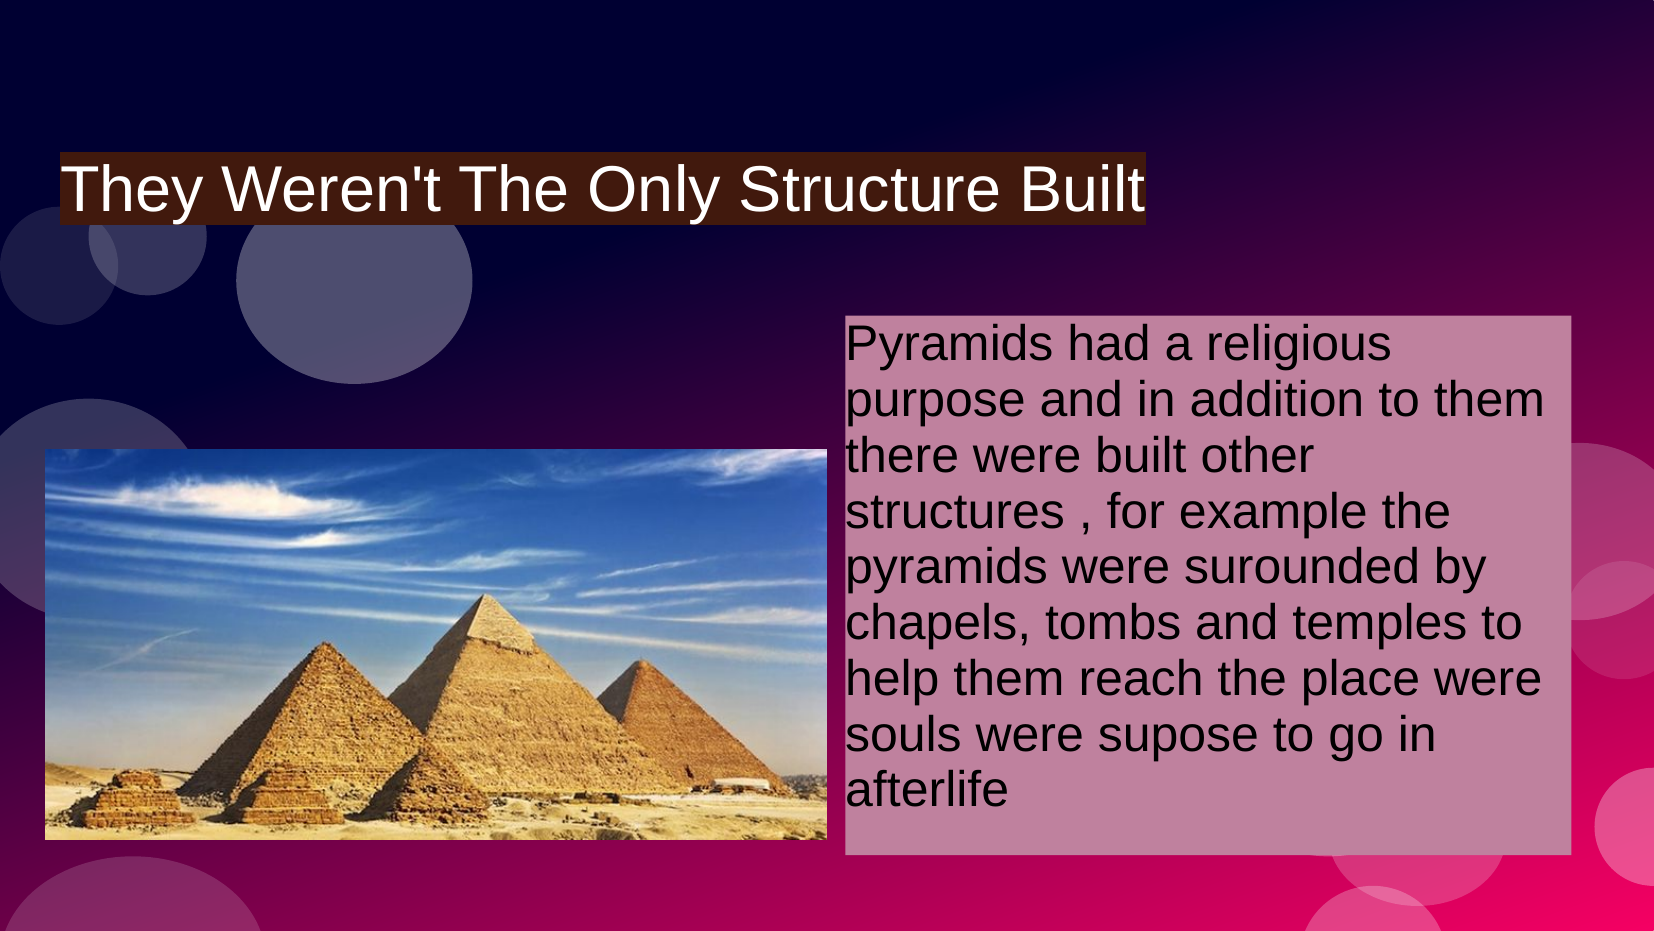

# They Weren't The Only Structure Built
Pyramids had a religious purpose and in addition to them there were built other structures , for example the pyramids were surounded by chapels, tombs and temples to help them reach the place were souls were supose to go in afterlife